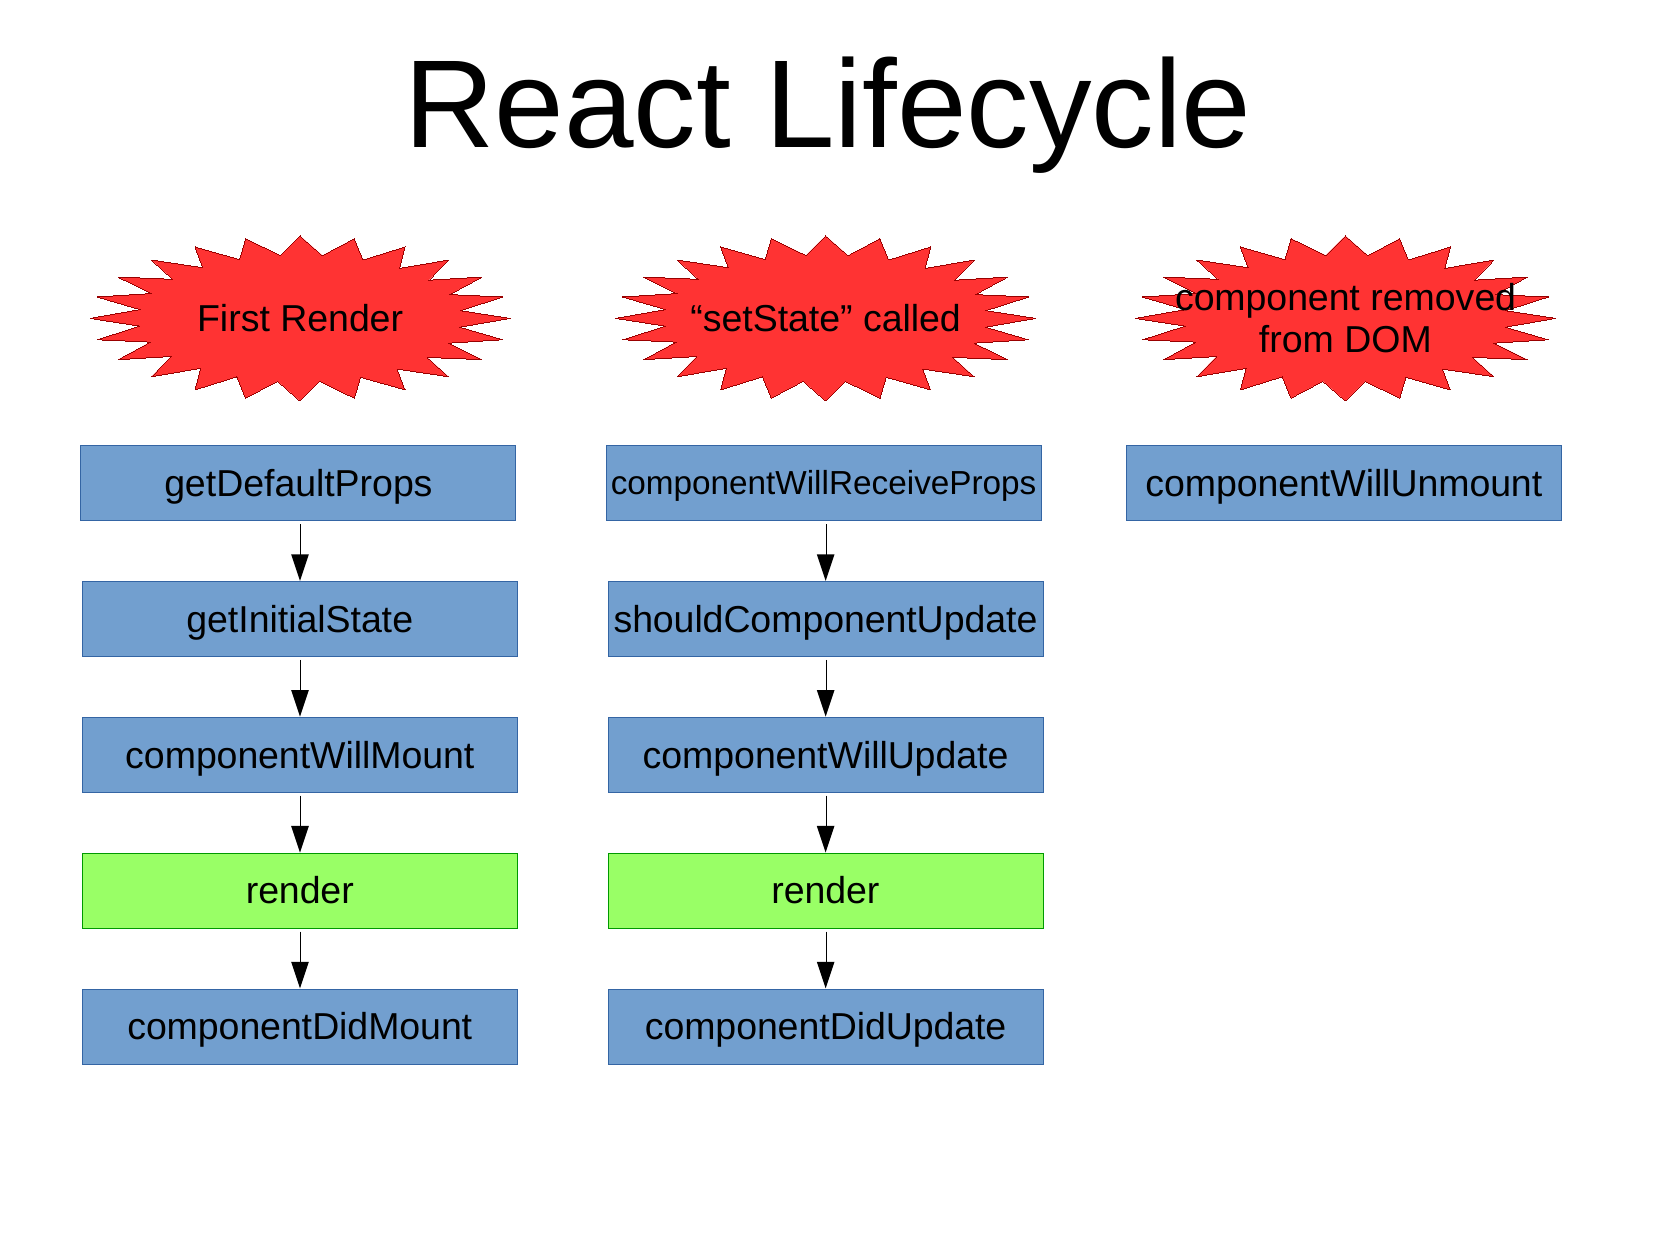

React Lifecycle
First Render
“setState” called
component removed
from DOM
getDefaultProps
componentWillReceiveProps
componentWillUnmount
getInitialState
shouldComponentUpdate
componentWillMount
componentWillUpdate
render
render
componentDidMount
componentDidUpdate